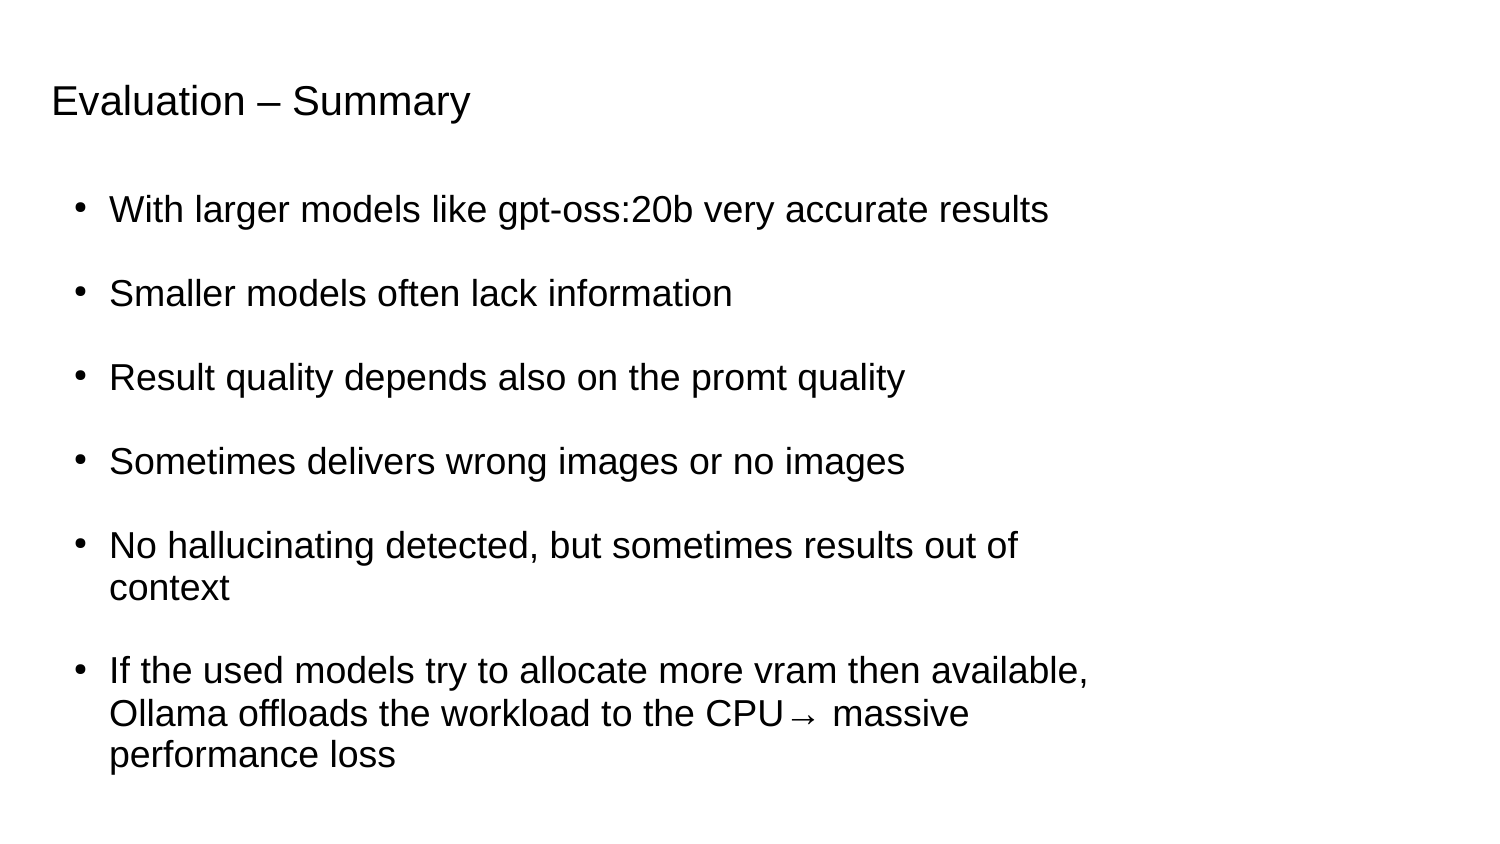

# Evaluation – Summary
With larger models like gpt-oss:20b very accurate results
Smaller models often lack information
Result quality depends also on the promt quality
Sometimes delivers wrong images or no images
No hallucinating detected, but sometimes results out of context
If the used models try to allocate more vram then available, Ollama offloads the workload to the CPU→ massive performance loss